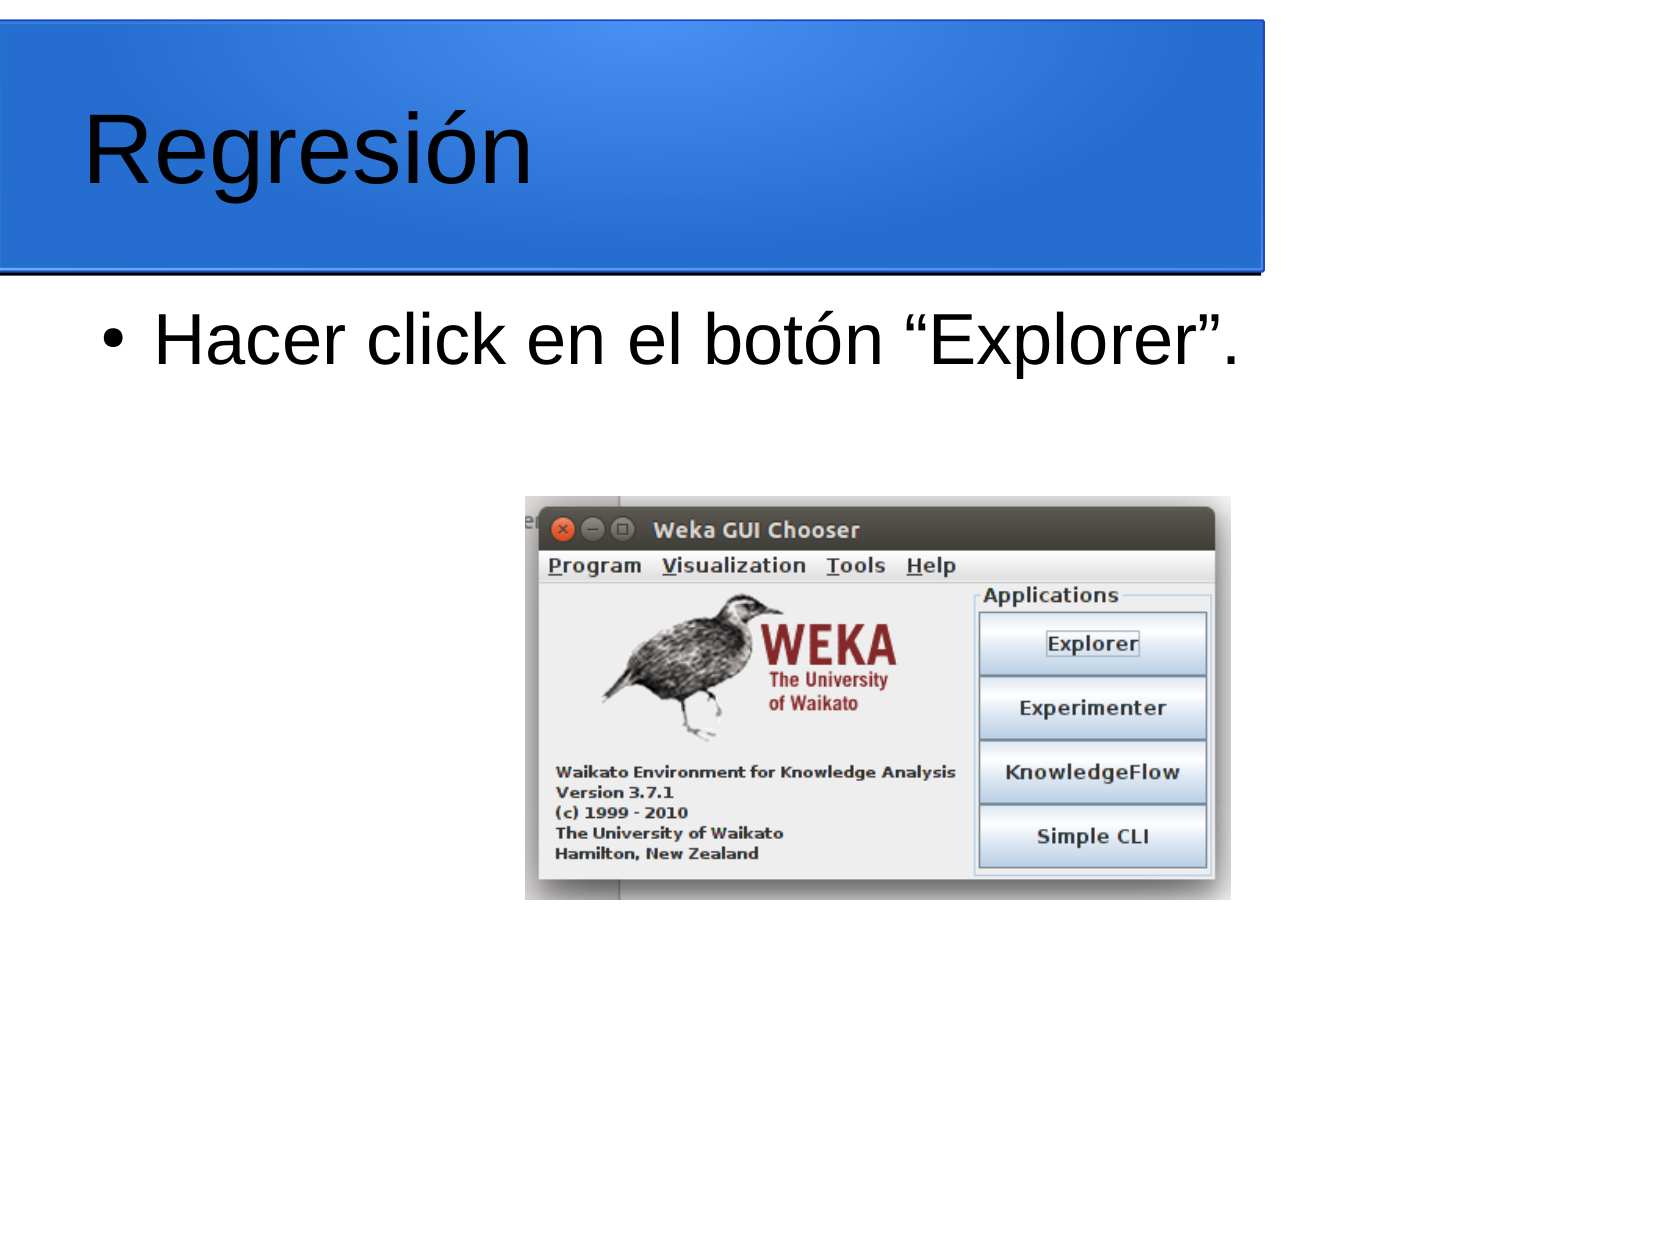

# Regresión
Hacer click en el botón “Explorer”.